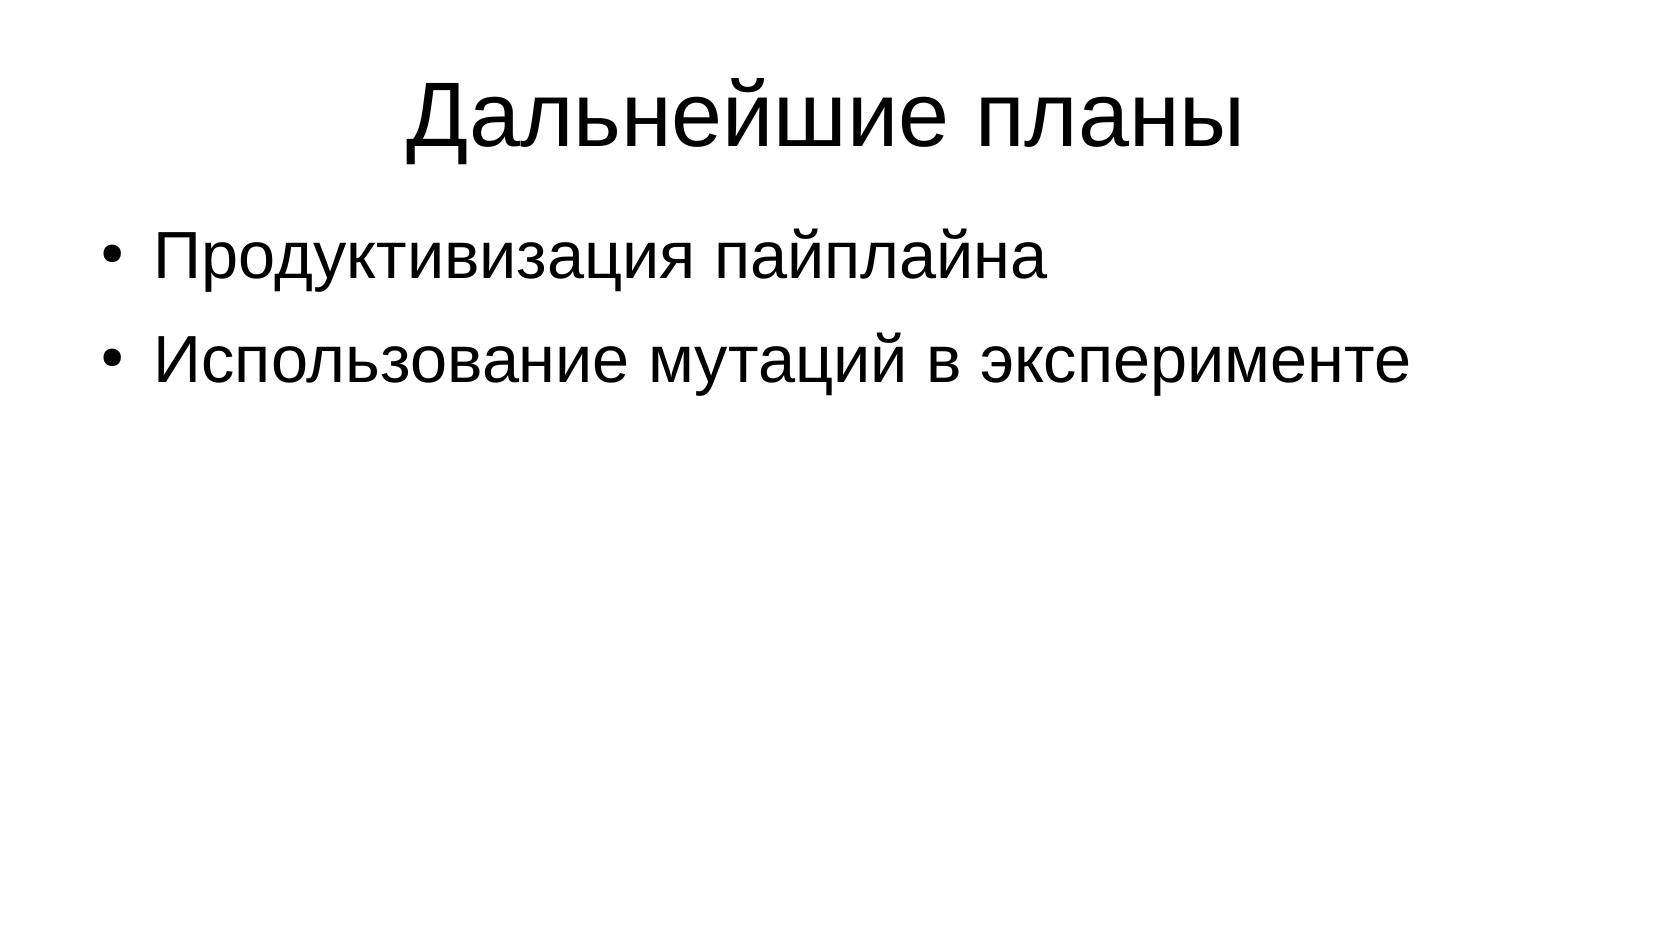

# Дальнейшие планы
Продуктивизация пайплайна
Использование мутаций в эксперименте